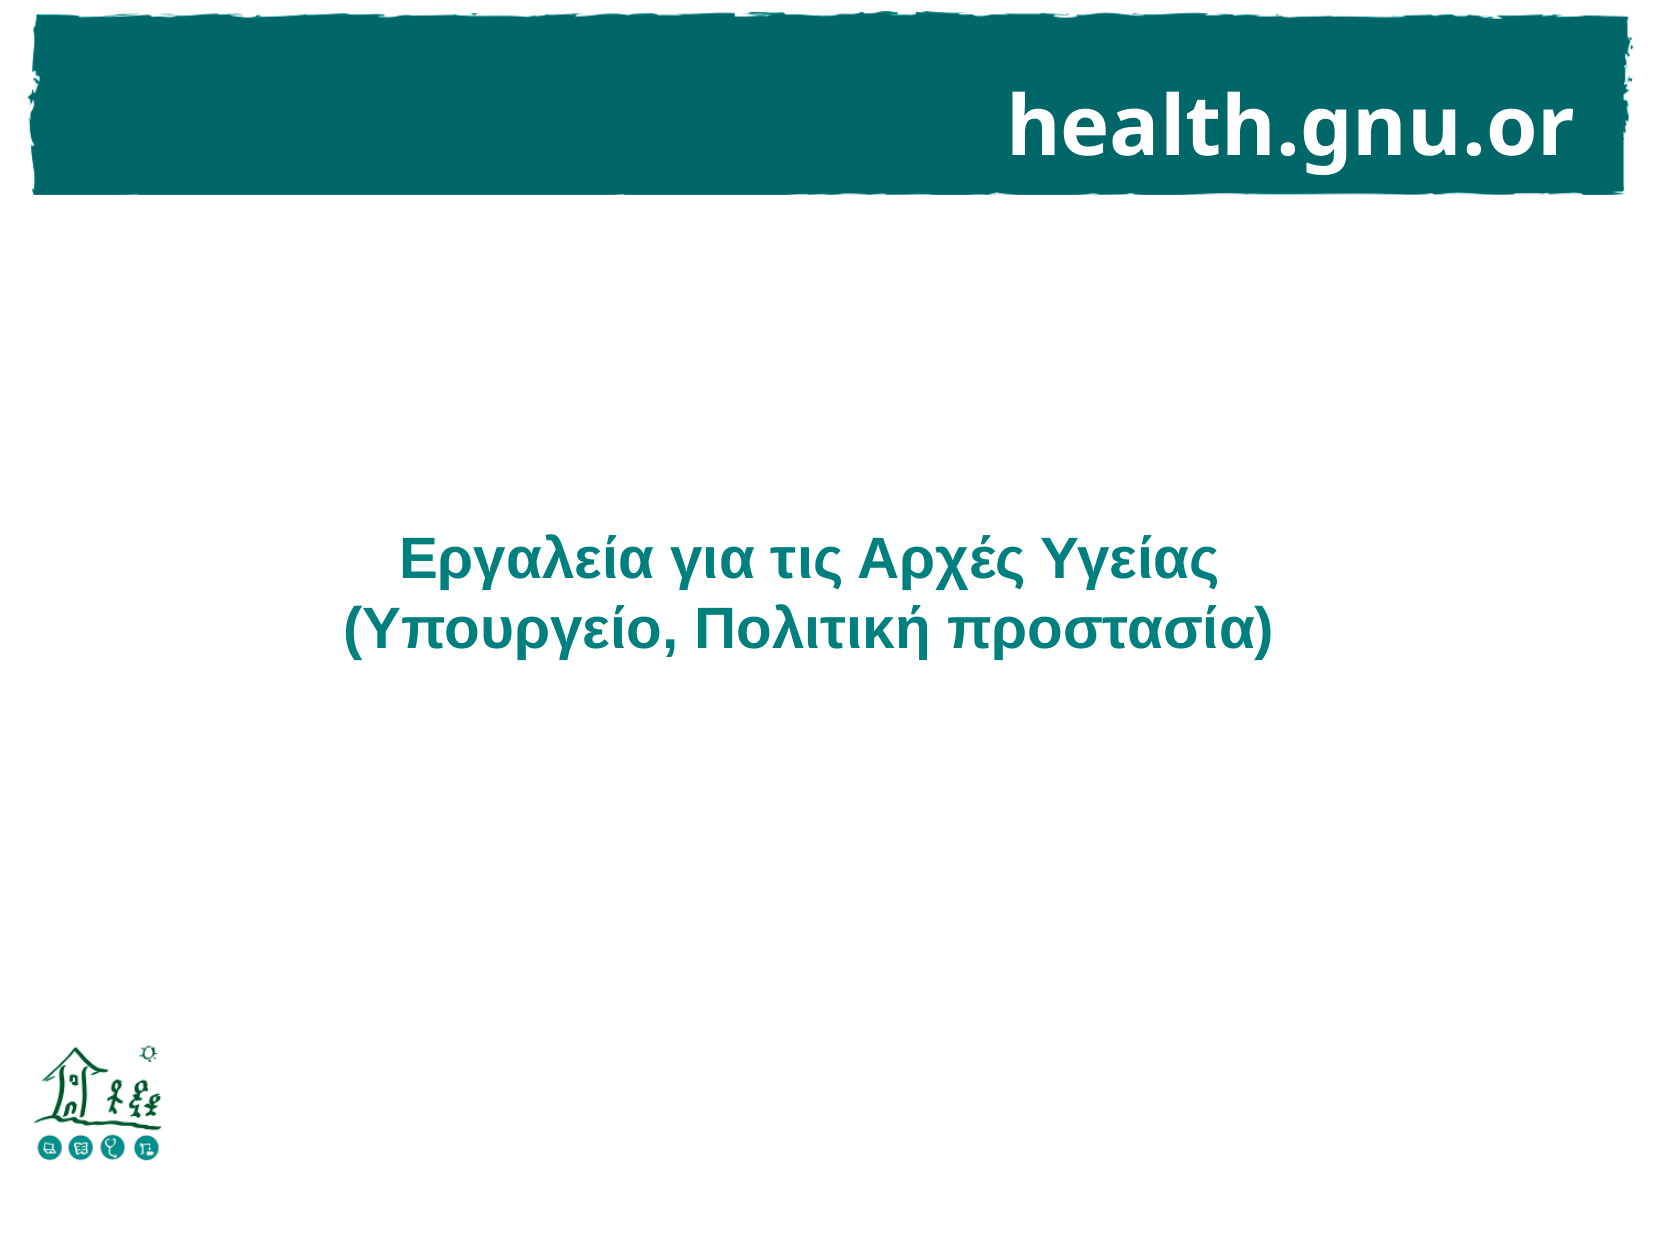

health.gnu.org
Εργαλεία για τις Αρχές Υγείας
(Υπουργείο, Πολιτική προστασία)